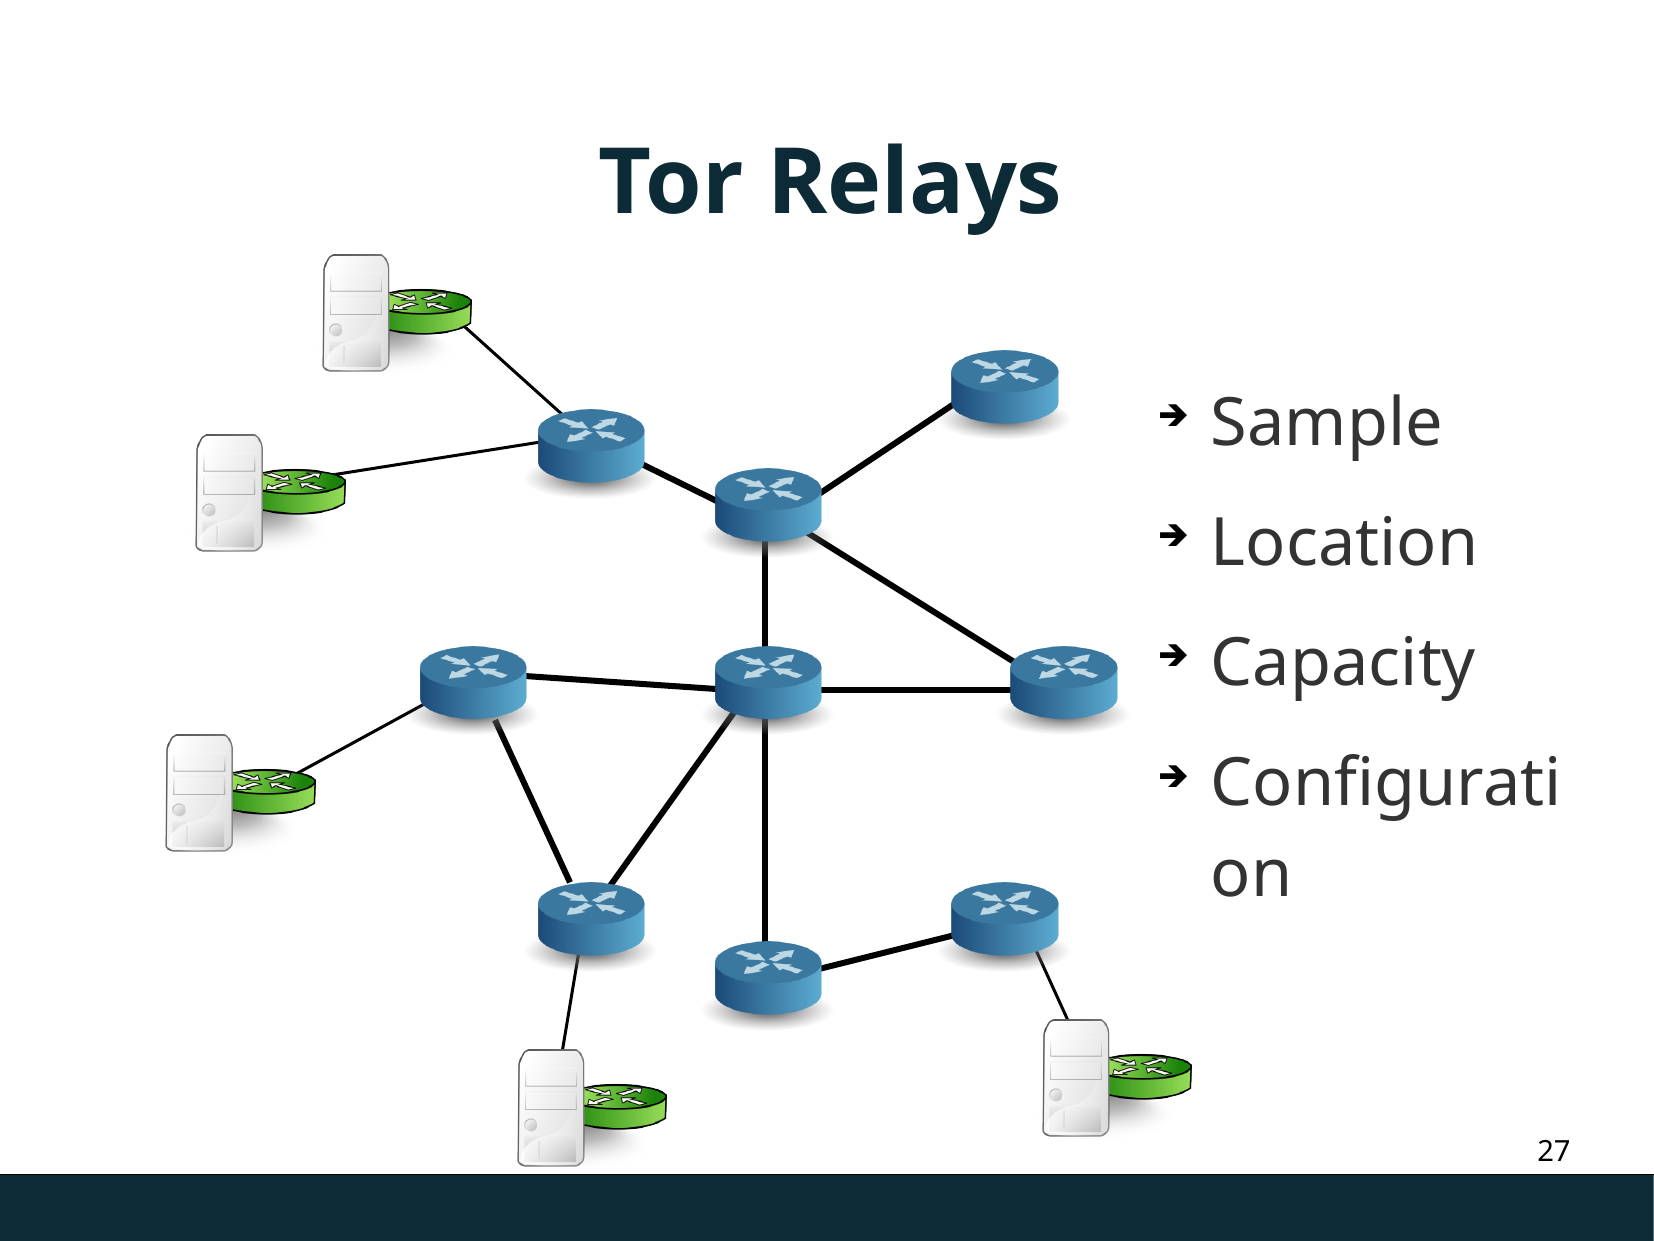

# Tor Relays
Sample
Location
Capacity
Configuration
27